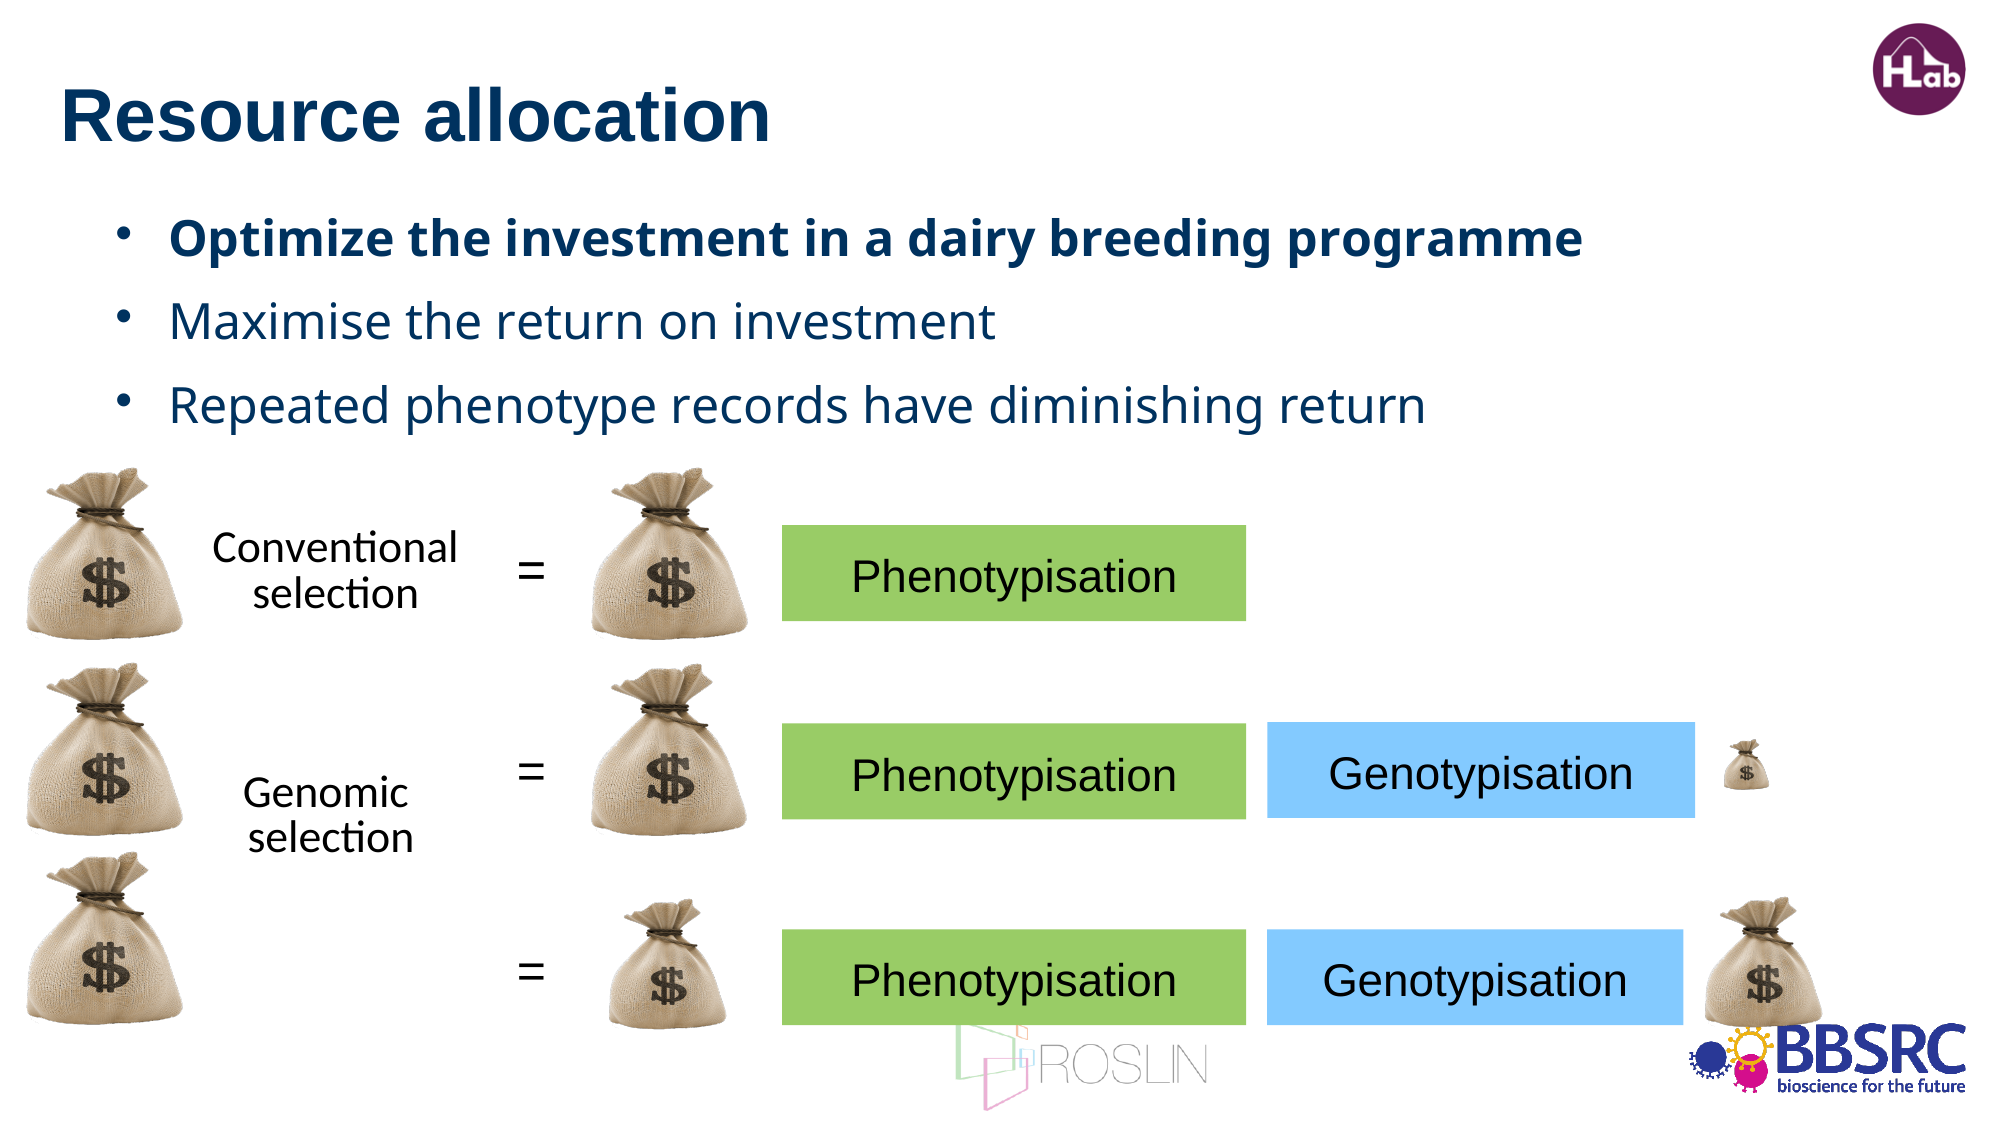

Resource allocation
Optimize the investment in a dairy breeding programme
Maximise the return on investment
Repeated phenotype records have diminishing return
Conventional
selection
Phenotypisation
=
=
Genotypisation
Phenotypisation
=
Genomic
selection
Phenotypisation
Genotypisation
=